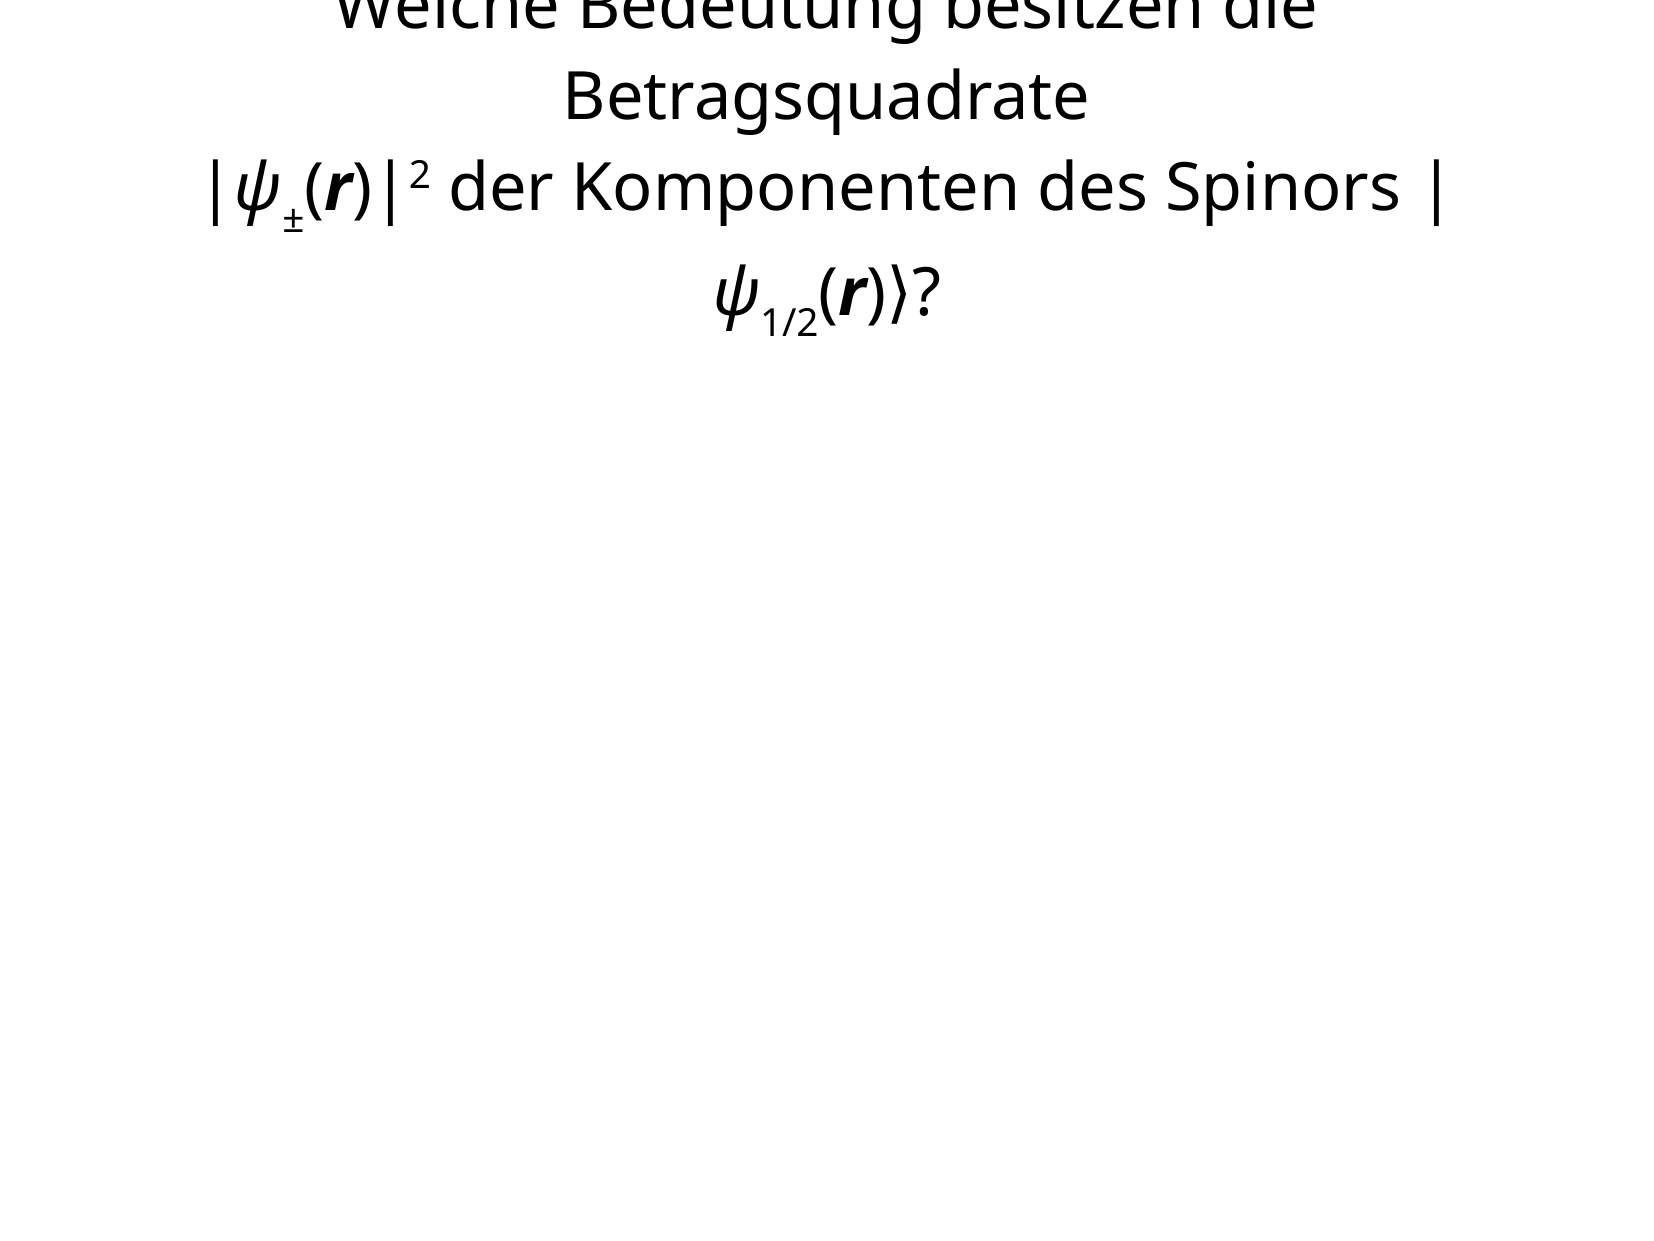

# Welche Bedeutung besitzen die Betragsquadrate |ψ±(r)|2 der Komponenten des Spinors |ψ1/2(r)⟩?